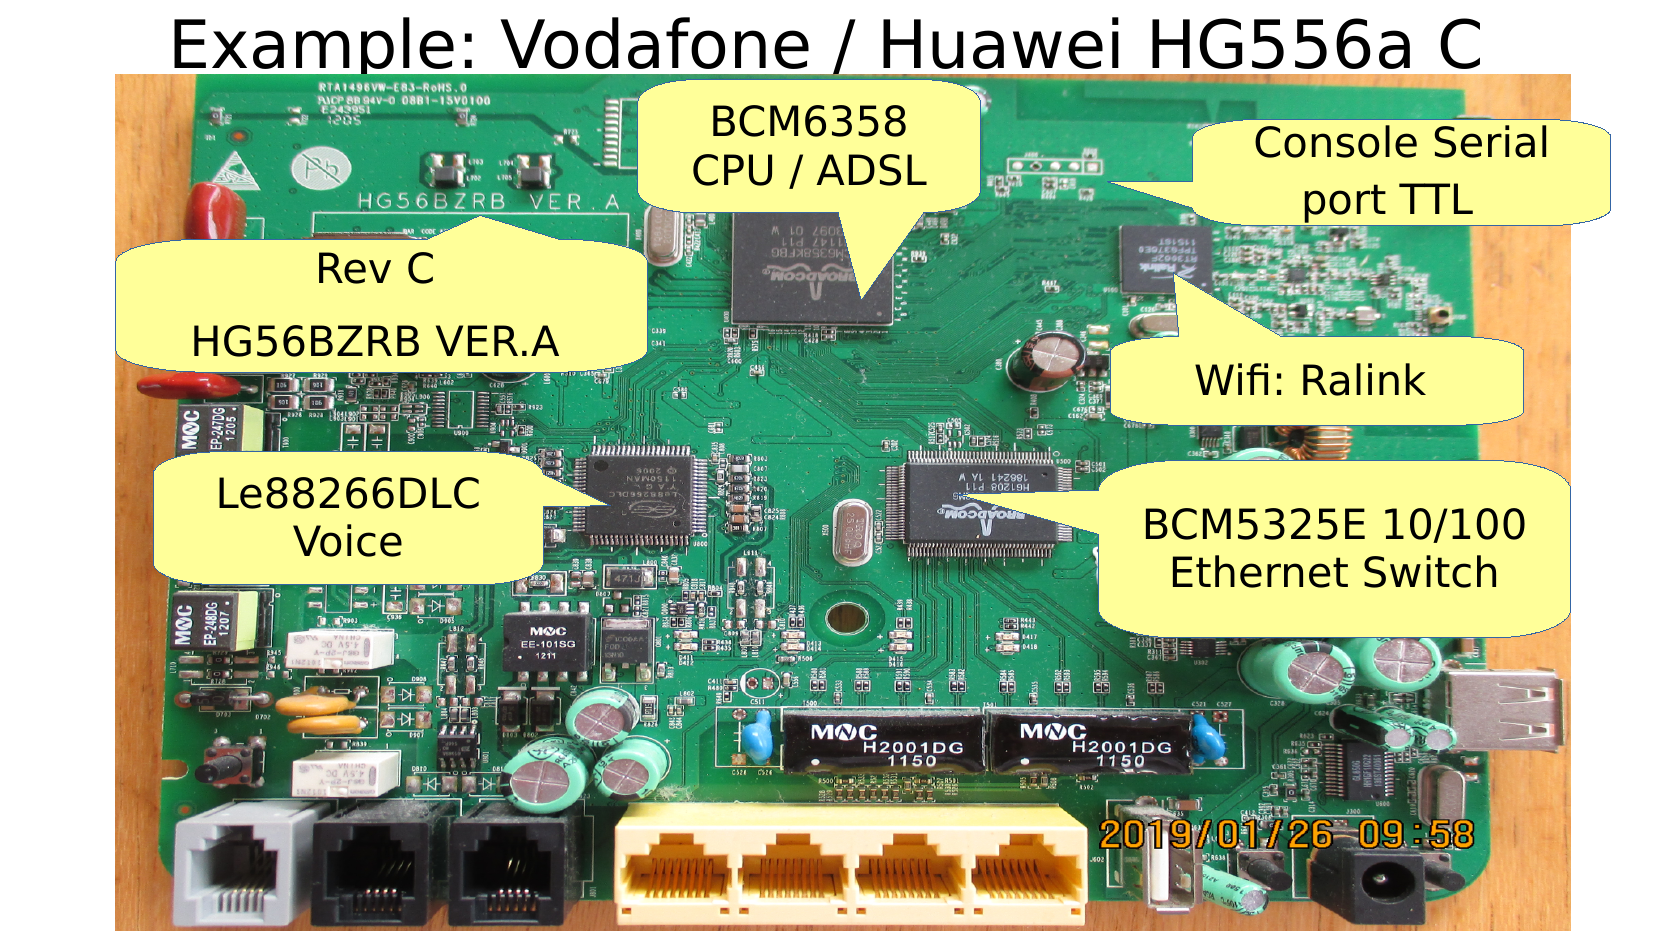

# Example: Vodafone / Huawei HG556a C
BCM6358 CPU / ADSL
Console Serial port TTL
Rev C
HG56BZRB VER.A
Wifi: Ralink
Le88266DLC Voice
BCM5325E 10/100 Ethernet Switch